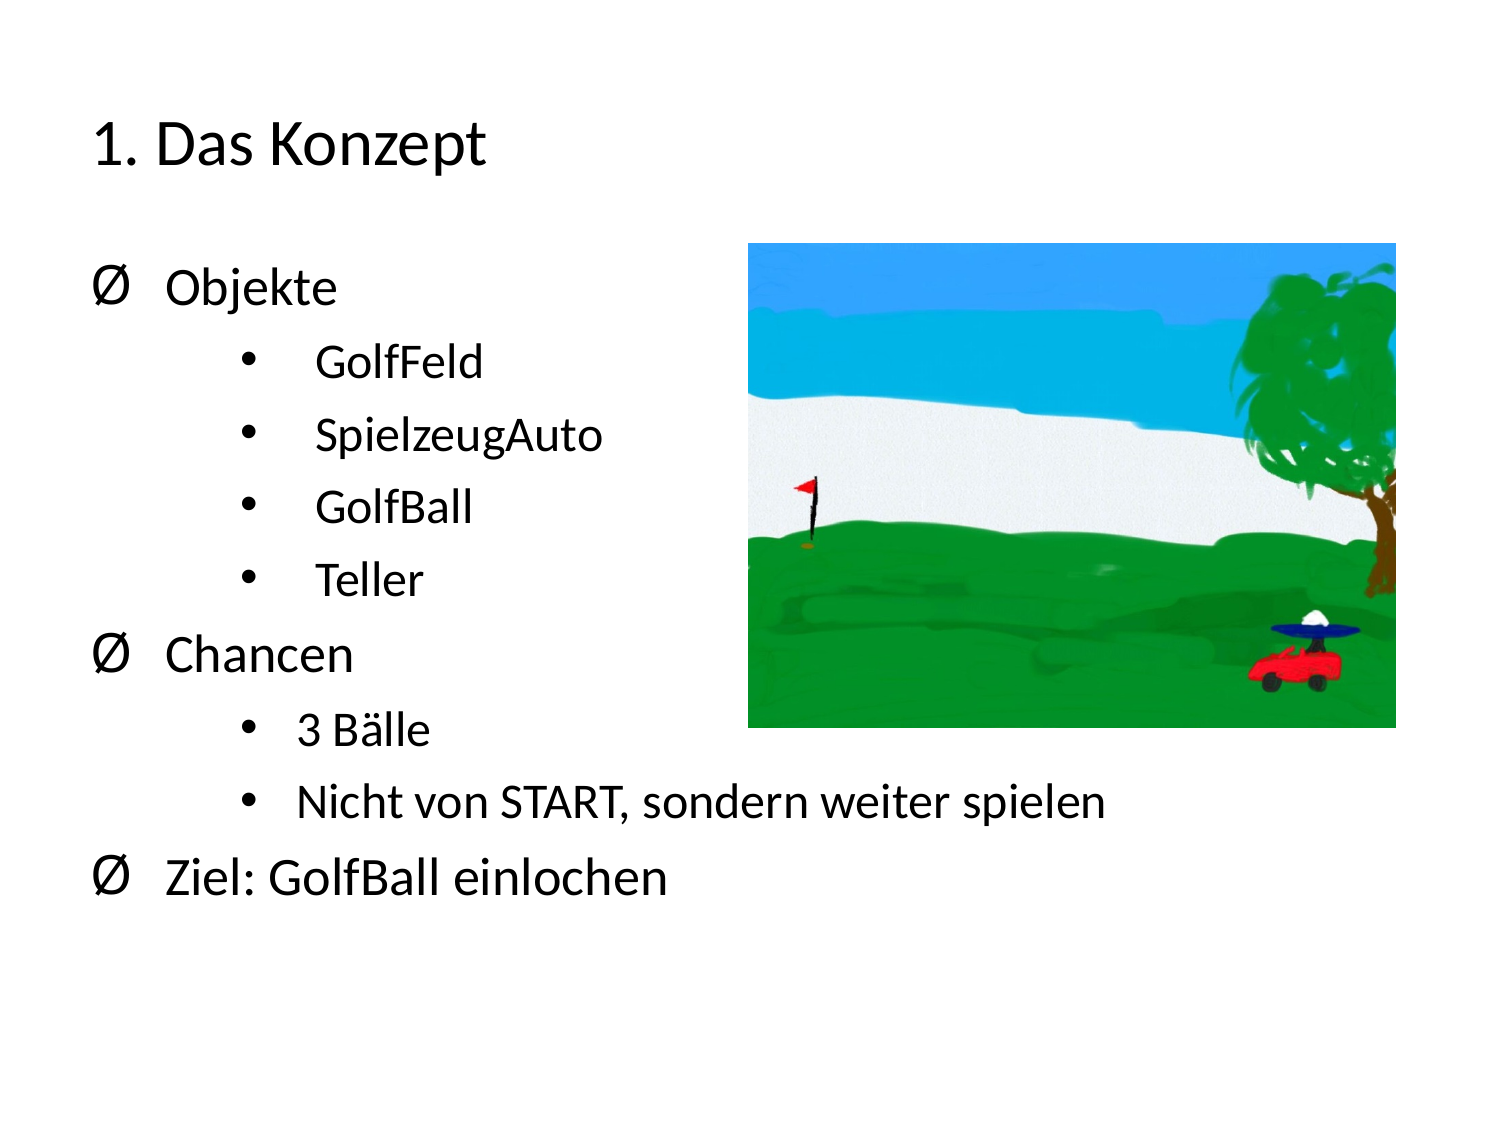

# 1. Das Konzept
Objekte
GolfFeld
SpielzeugAuto
GolfBall
Teller
Chancen
3 Bälle
Nicht von START, sondern weiter spielen
Ziel: GolfBall einlochen